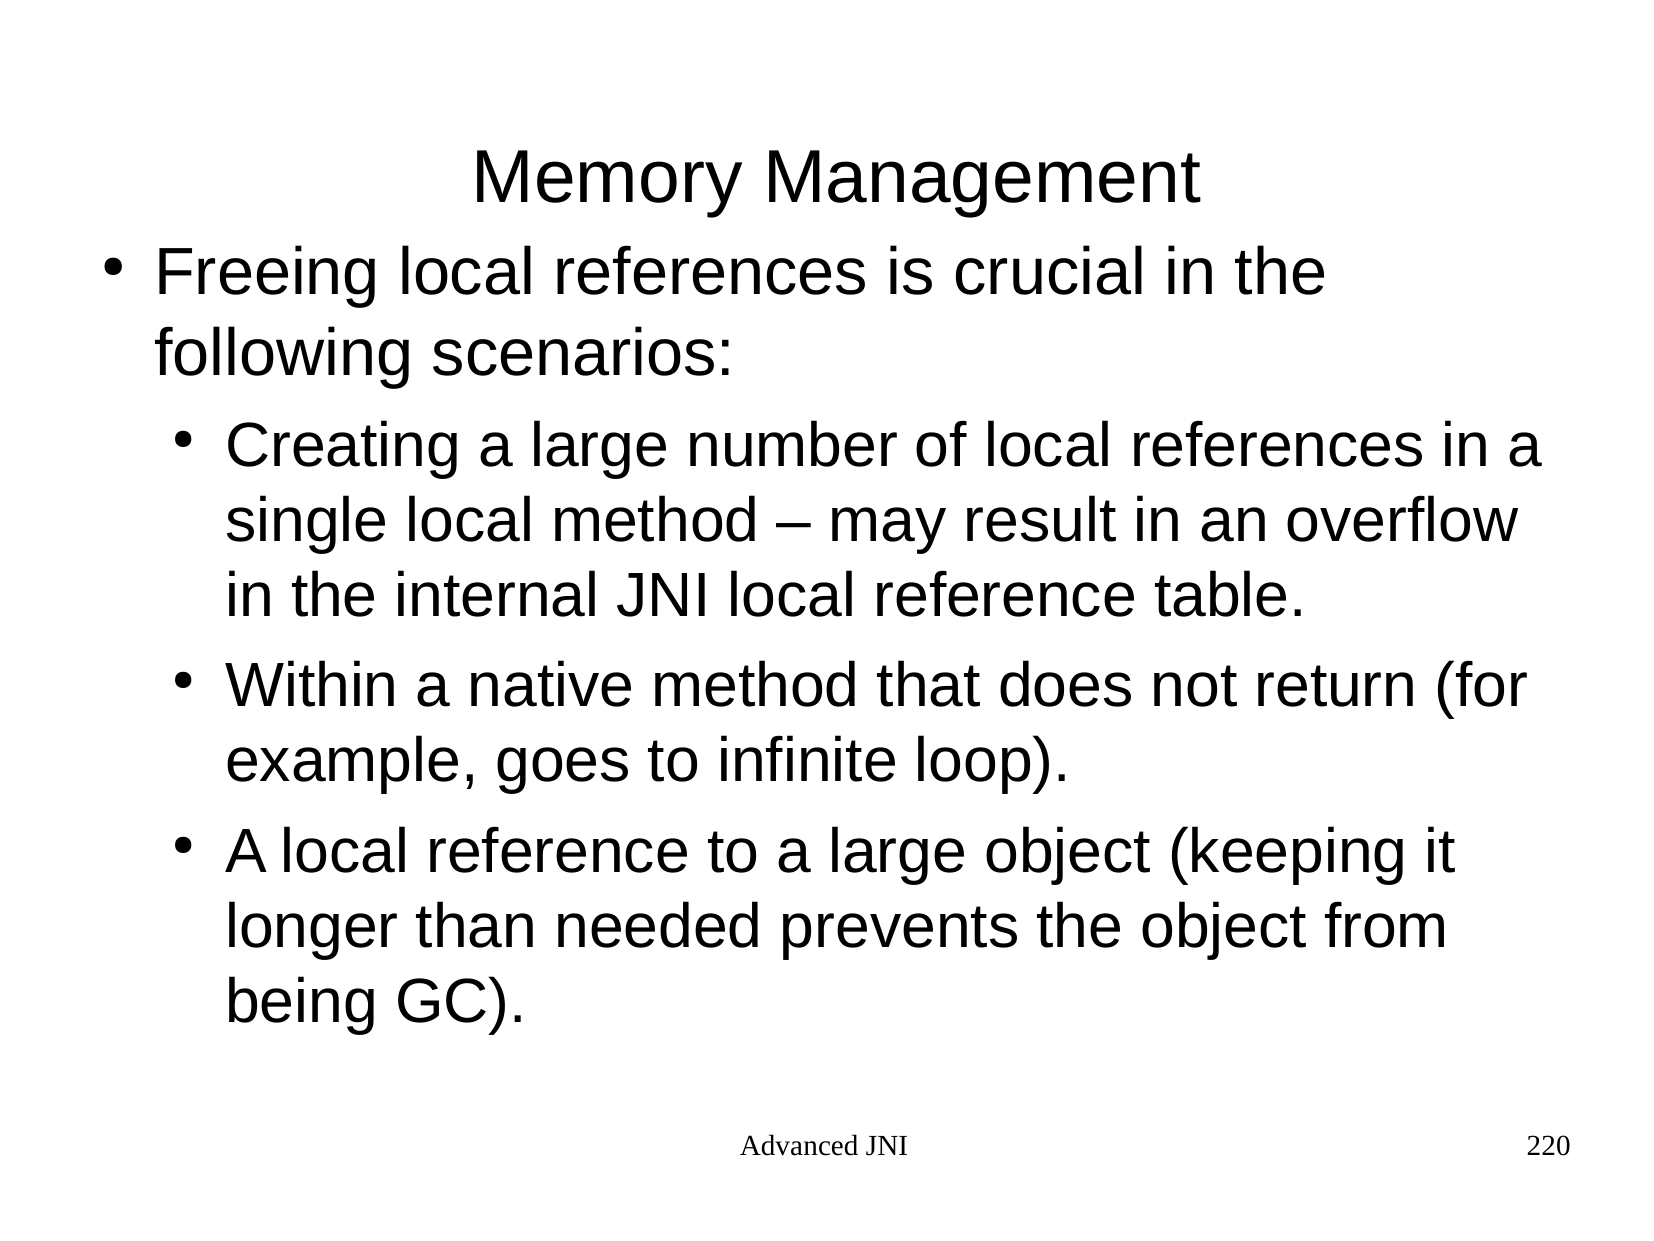

# Memory Management
Freeing local references is crucial in the following scenarios:
Creating a large number of local references in a single local method – may result in an overflow in the internal JNI local reference table.
Within a native method that does not return (for example, goes to infinite loop).
A local reference to a large object (keeping it longer than needed prevents the object from being GC).
Advanced JNI
220